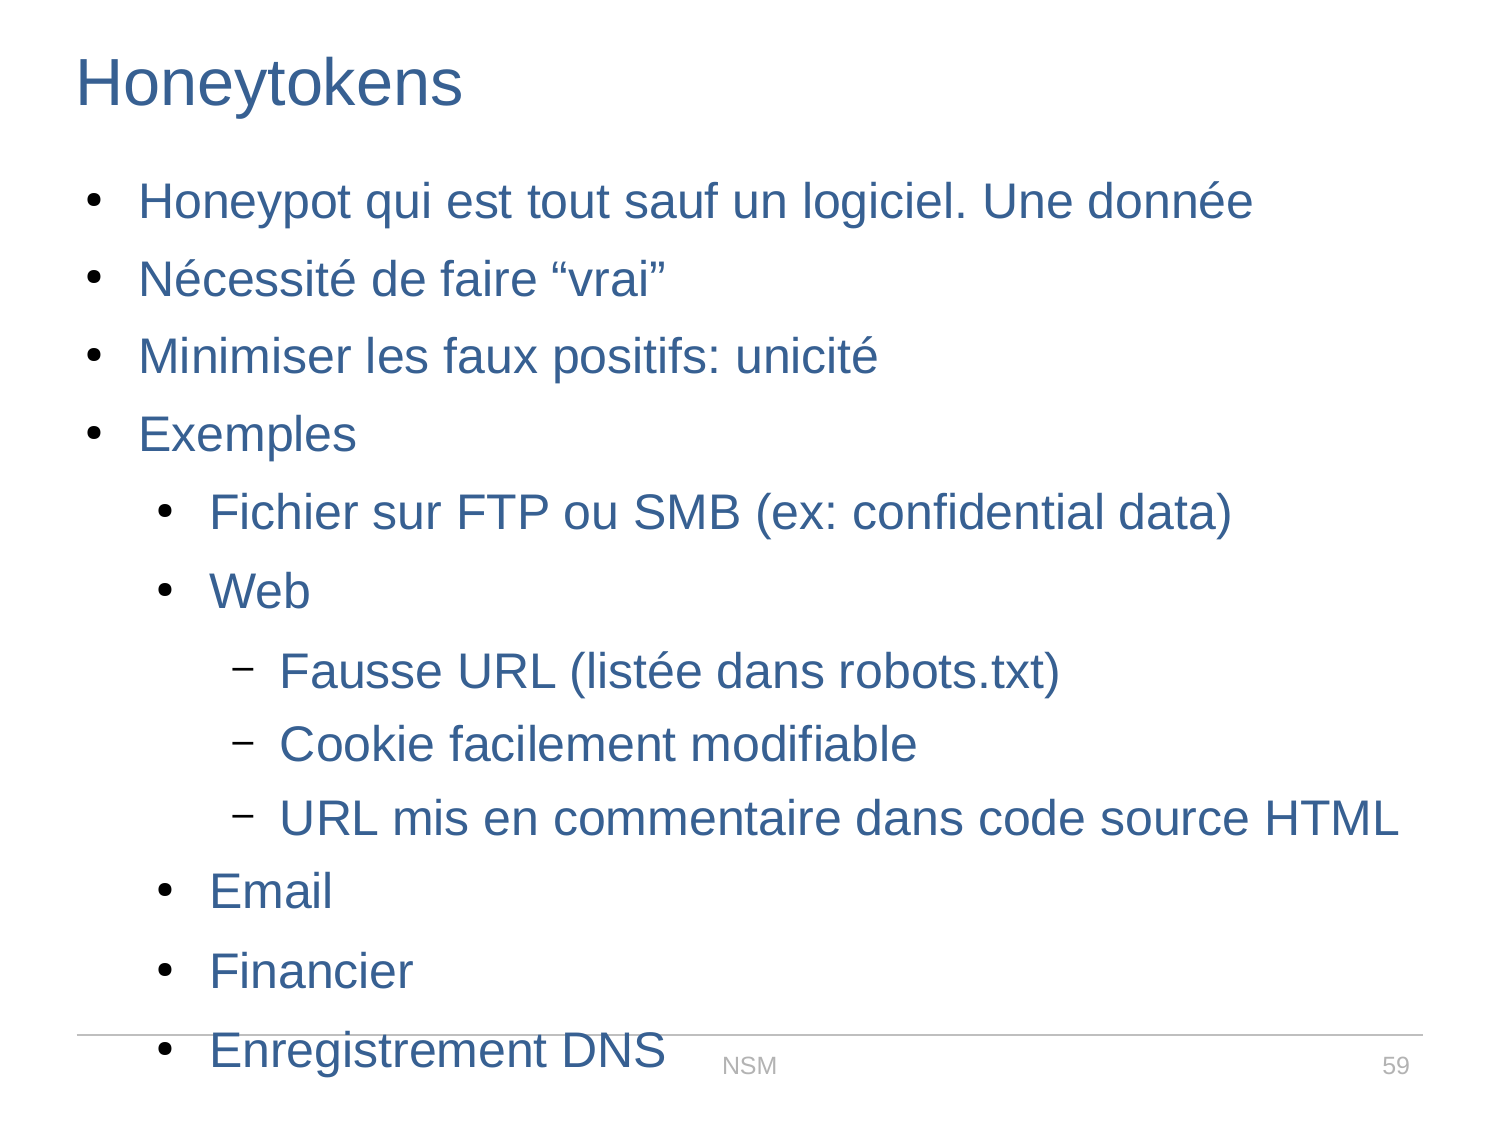

# Honeytokens
Honeypot qui est tout sauf un logiciel. Une donnée
Nécessité de faire “vrai”
Minimiser les faux positifs: unicité
Exemples
Fichier sur FTP ou SMB (ex: confidential data)
Web
Fausse URL (listée dans robots.txt)
Cookie facilement modifiable
URL mis en commentaire dans code source HTML
Email
Financier
Enregistrement DNS
Your footer here
59